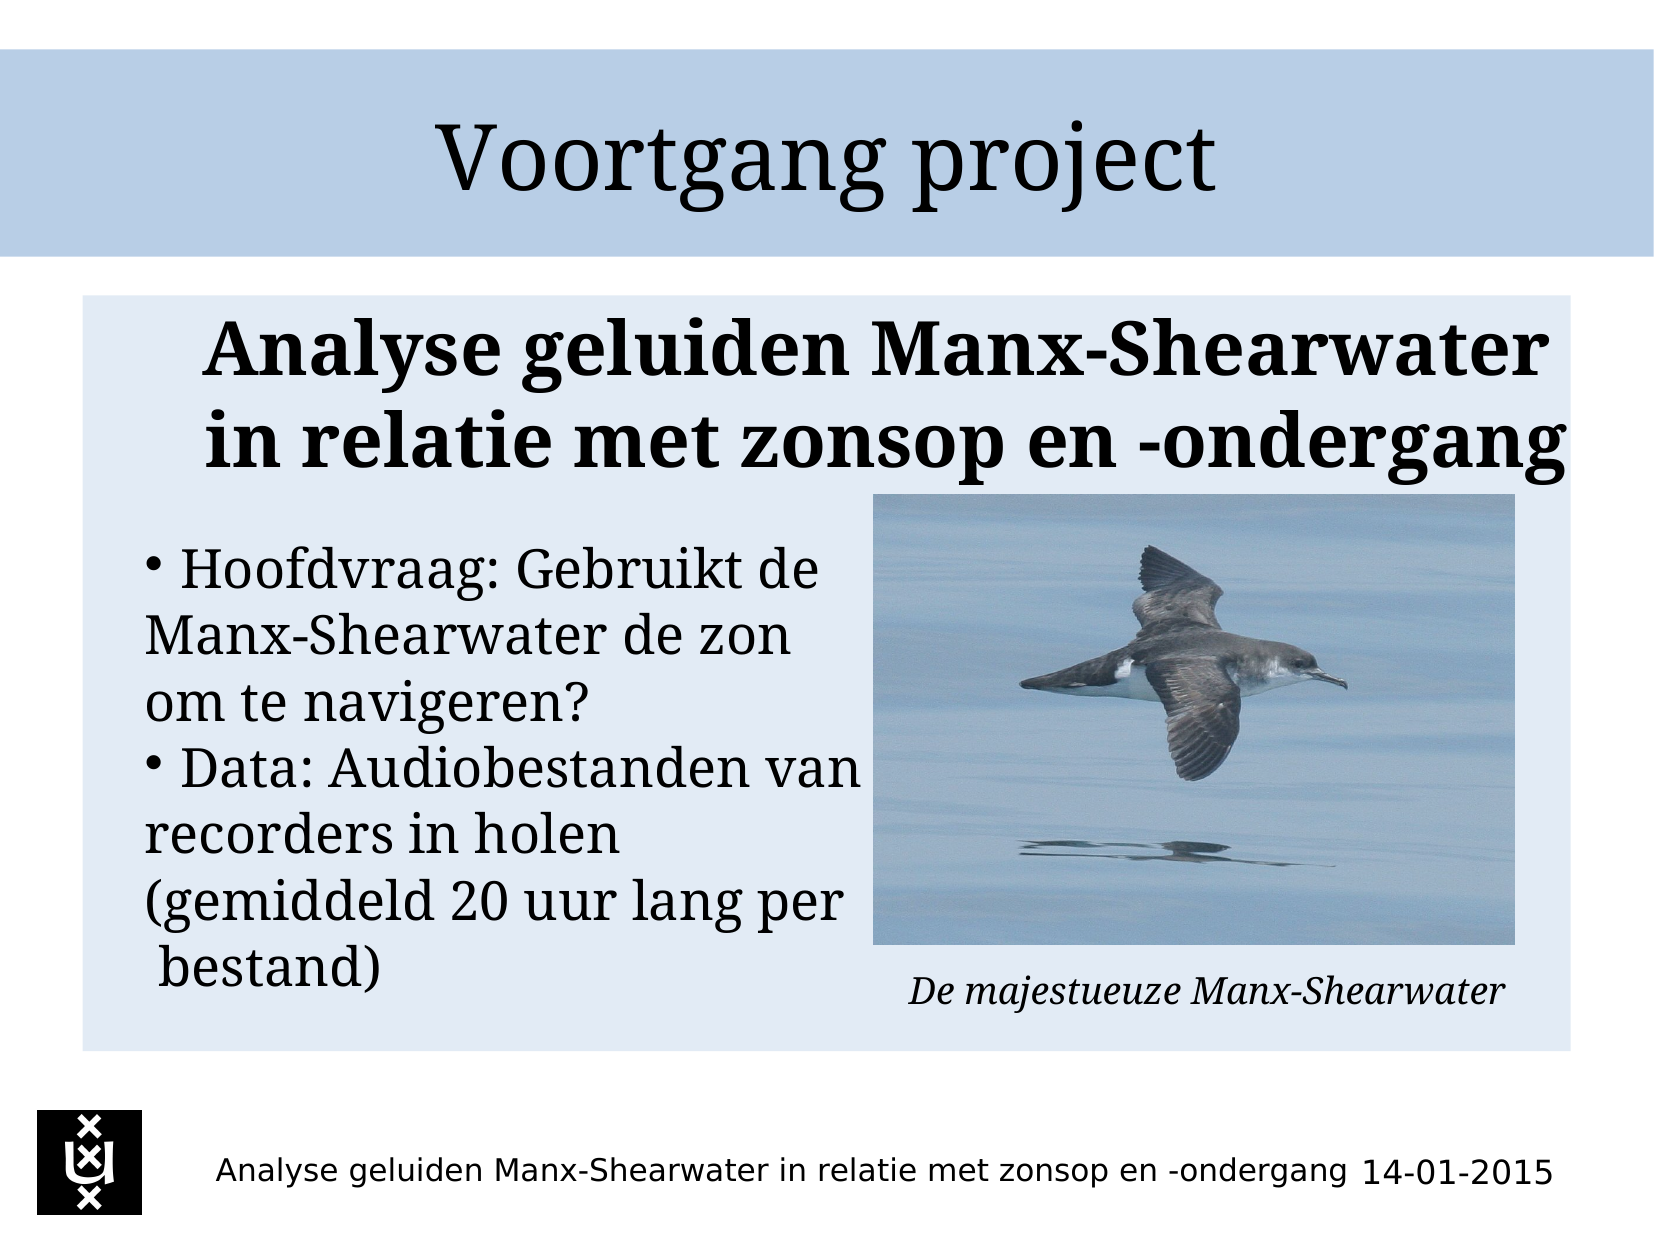

# Voortgang project
Analyse geluiden Manx-Shearwater
 in relatie met zonsop en -ondergang
Hoofdvraag: Gebruikt de
Manx-Shearwater de zon
om te navigeren?
Data: Audiobestanden van
recorders in holen
(gemiddeld 20 uur lang per
 bestand)
De majestueuze Manx-Shearwater
Analyse geluiden Manx-Shearwater in relatie met zonsop en -ondergang
14-01-2015